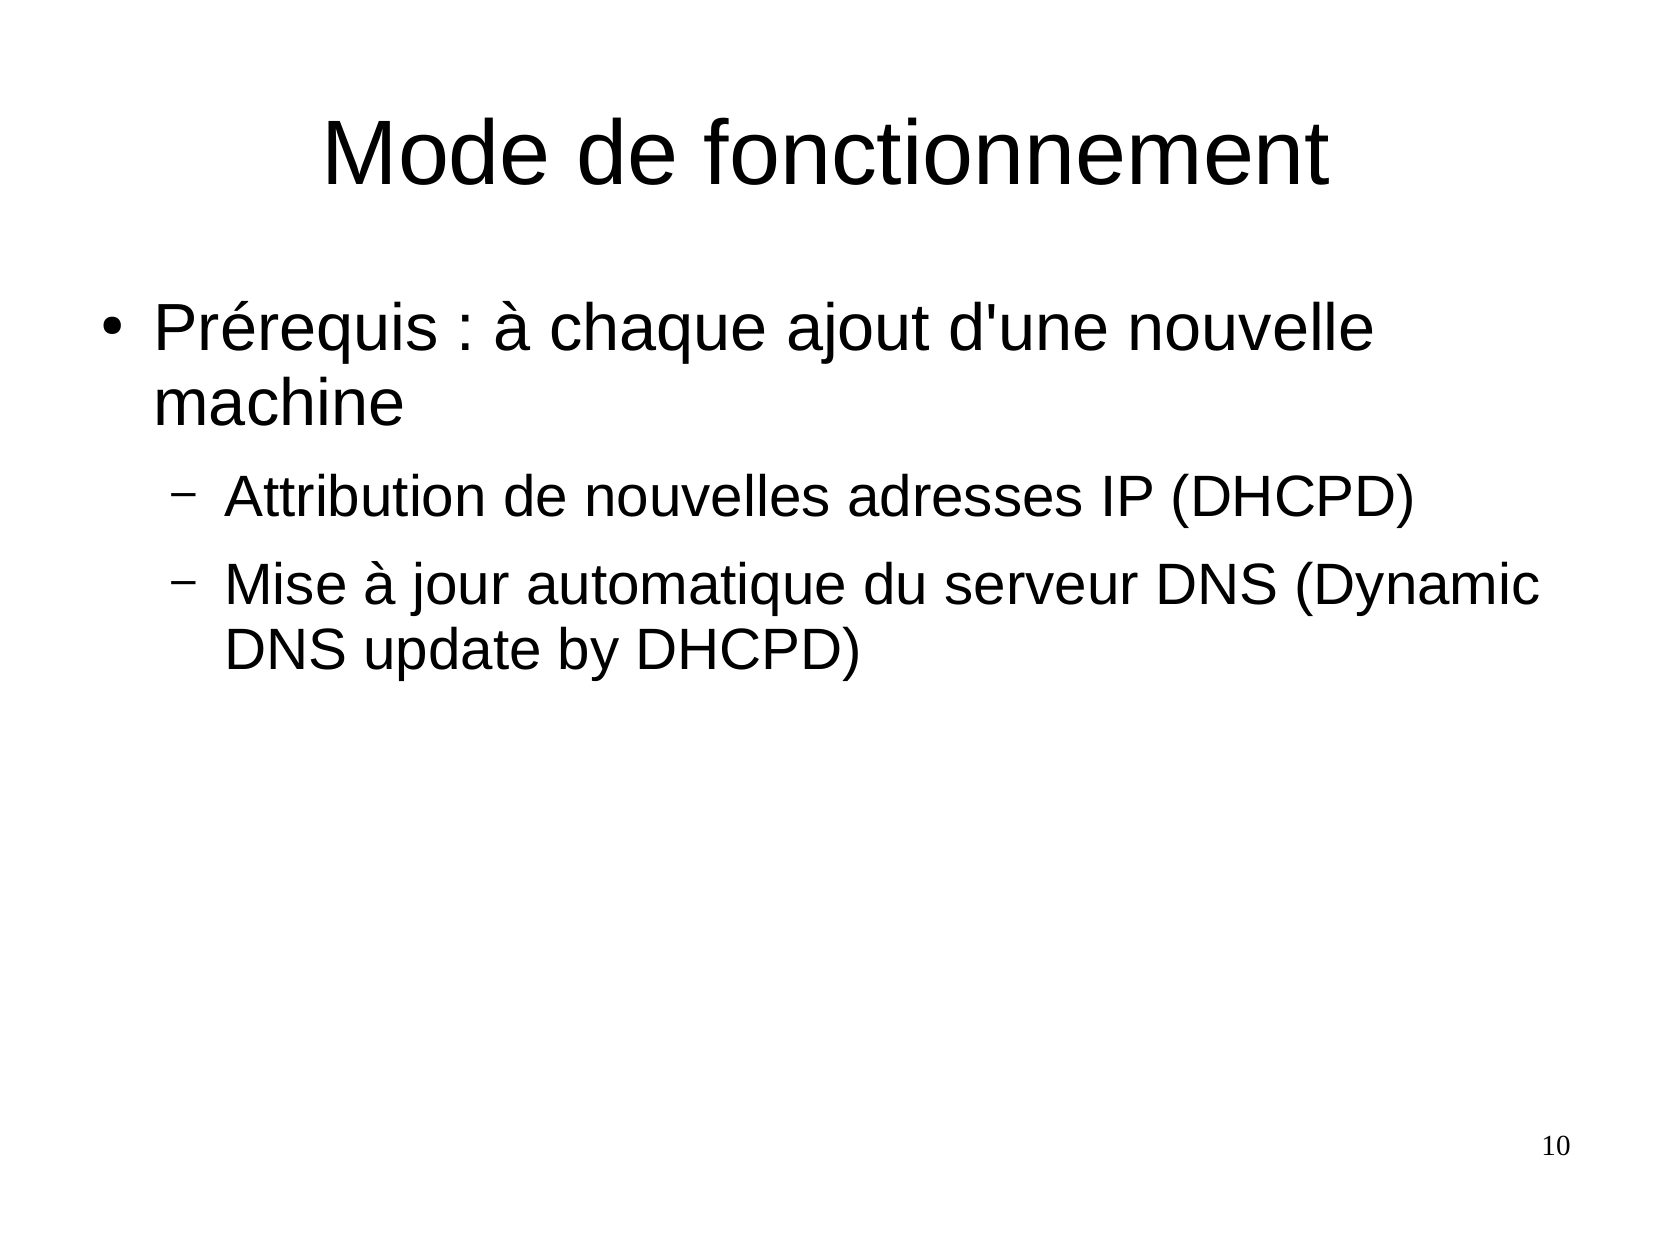

# Mode de fonctionnement
Prérequis : à chaque ajout d'une nouvelle machine
Attribution de nouvelles adresses IP (DHCPD)
Mise à jour automatique du serveur DNS (Dynamic DNS update by DHCPD)
10